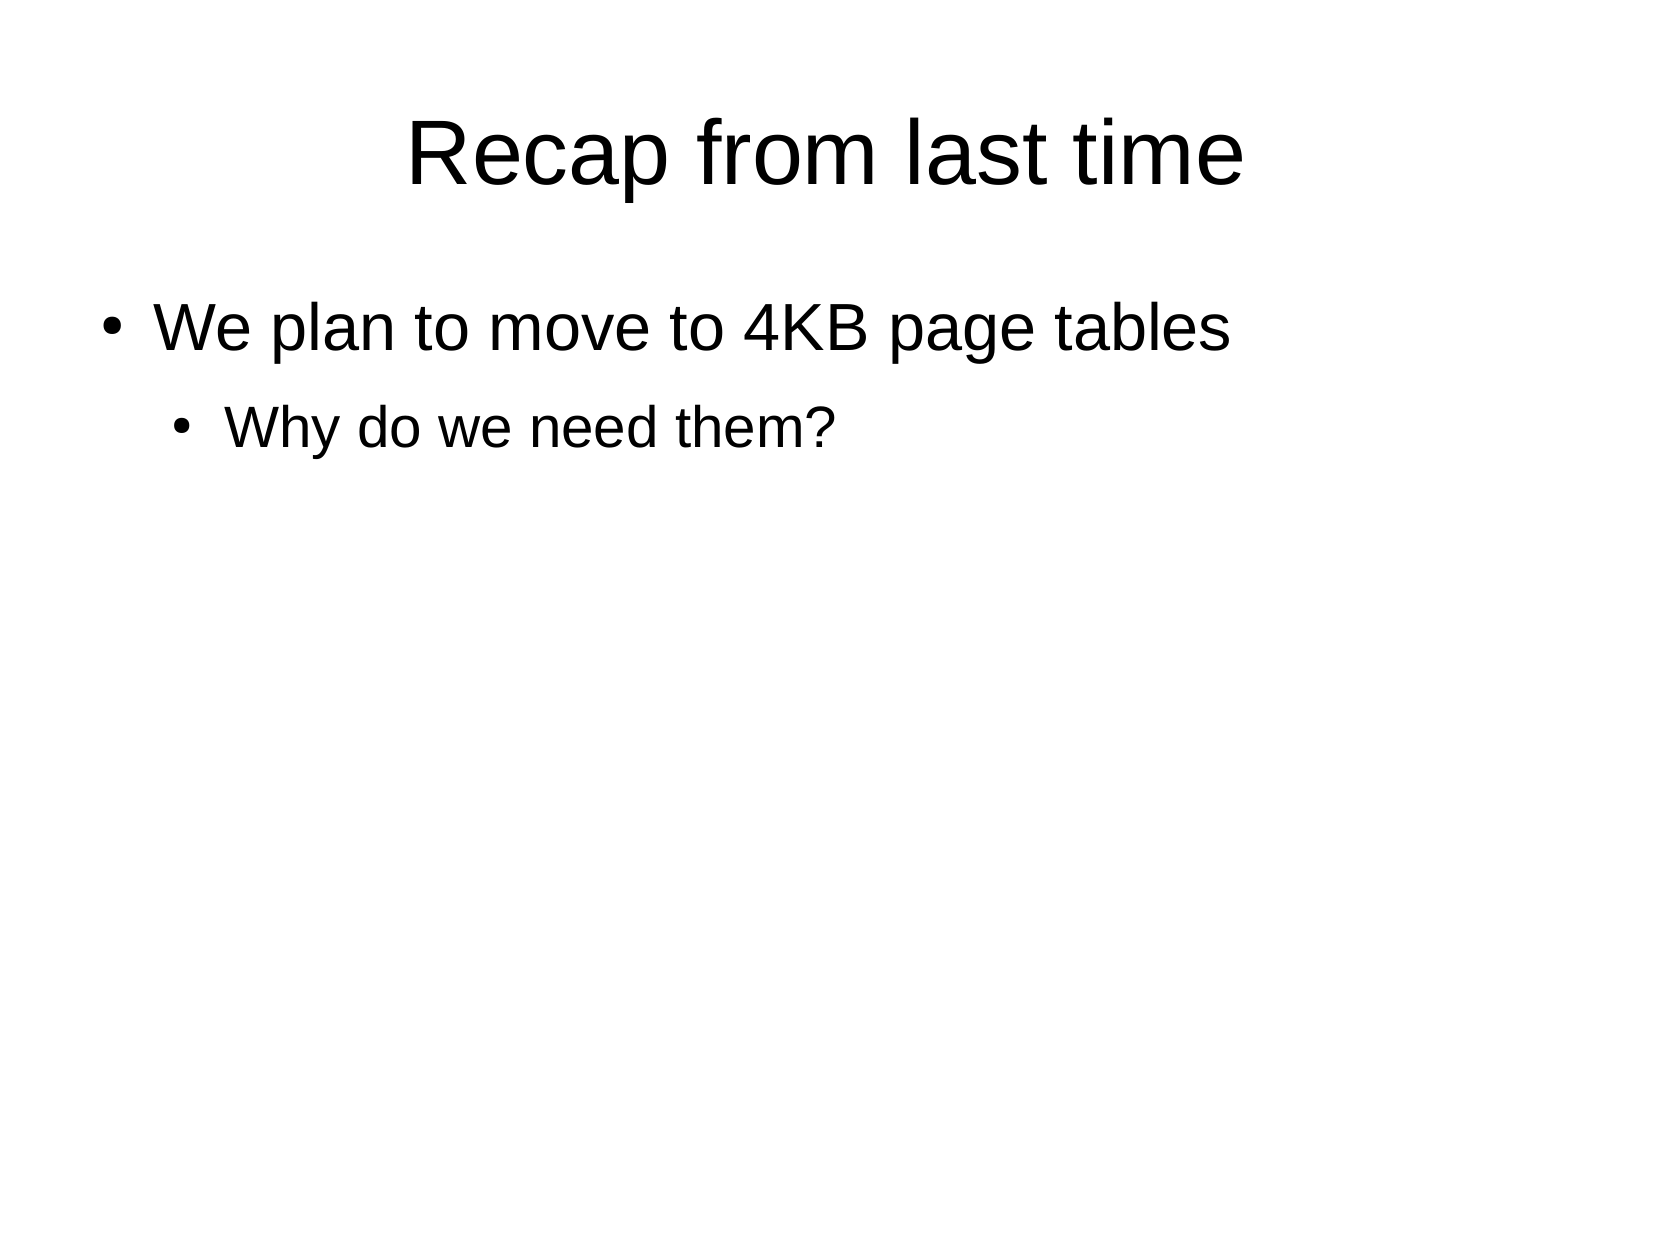

# Recap from last time
We plan to move to 4KB page tables
Why do we need them?